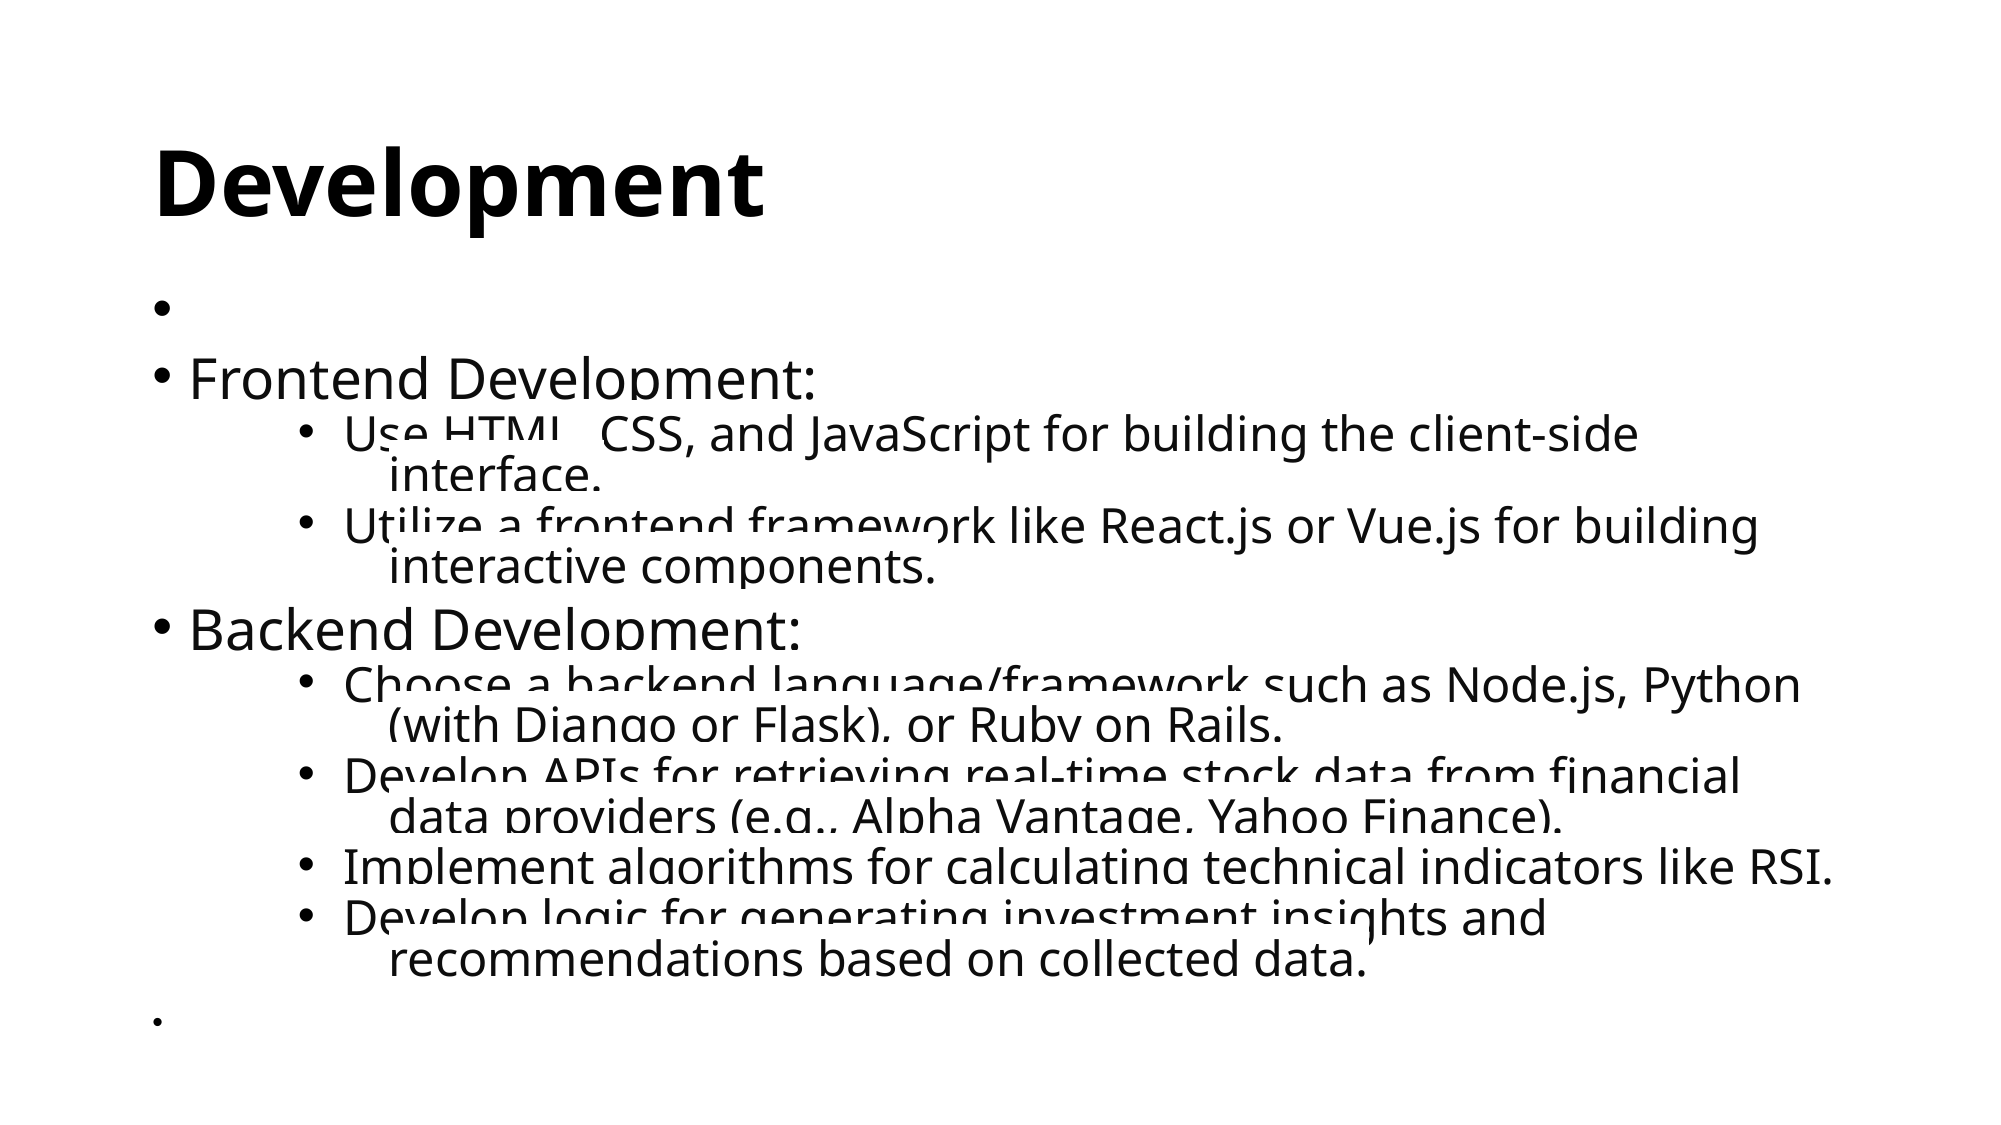

# Development
Frontend Development:
Use HTML, CSS, and JavaScript for building the client-side interface.
Utilize a frontend framework like React.js or Vue.js for building interactive components.
Backend Development:
Choose a backend language/framework such as Node.js, Python (with Django or Flask), or Ruby on Rails.
Develop APIs for retrieving real-time stock data from financial data providers (e.g., Alpha Vantage, Yahoo Finance).
Implement algorithms for calculating technical indicators like RSI.
Develop logic for generating investment insights and recommendations based on collected data.